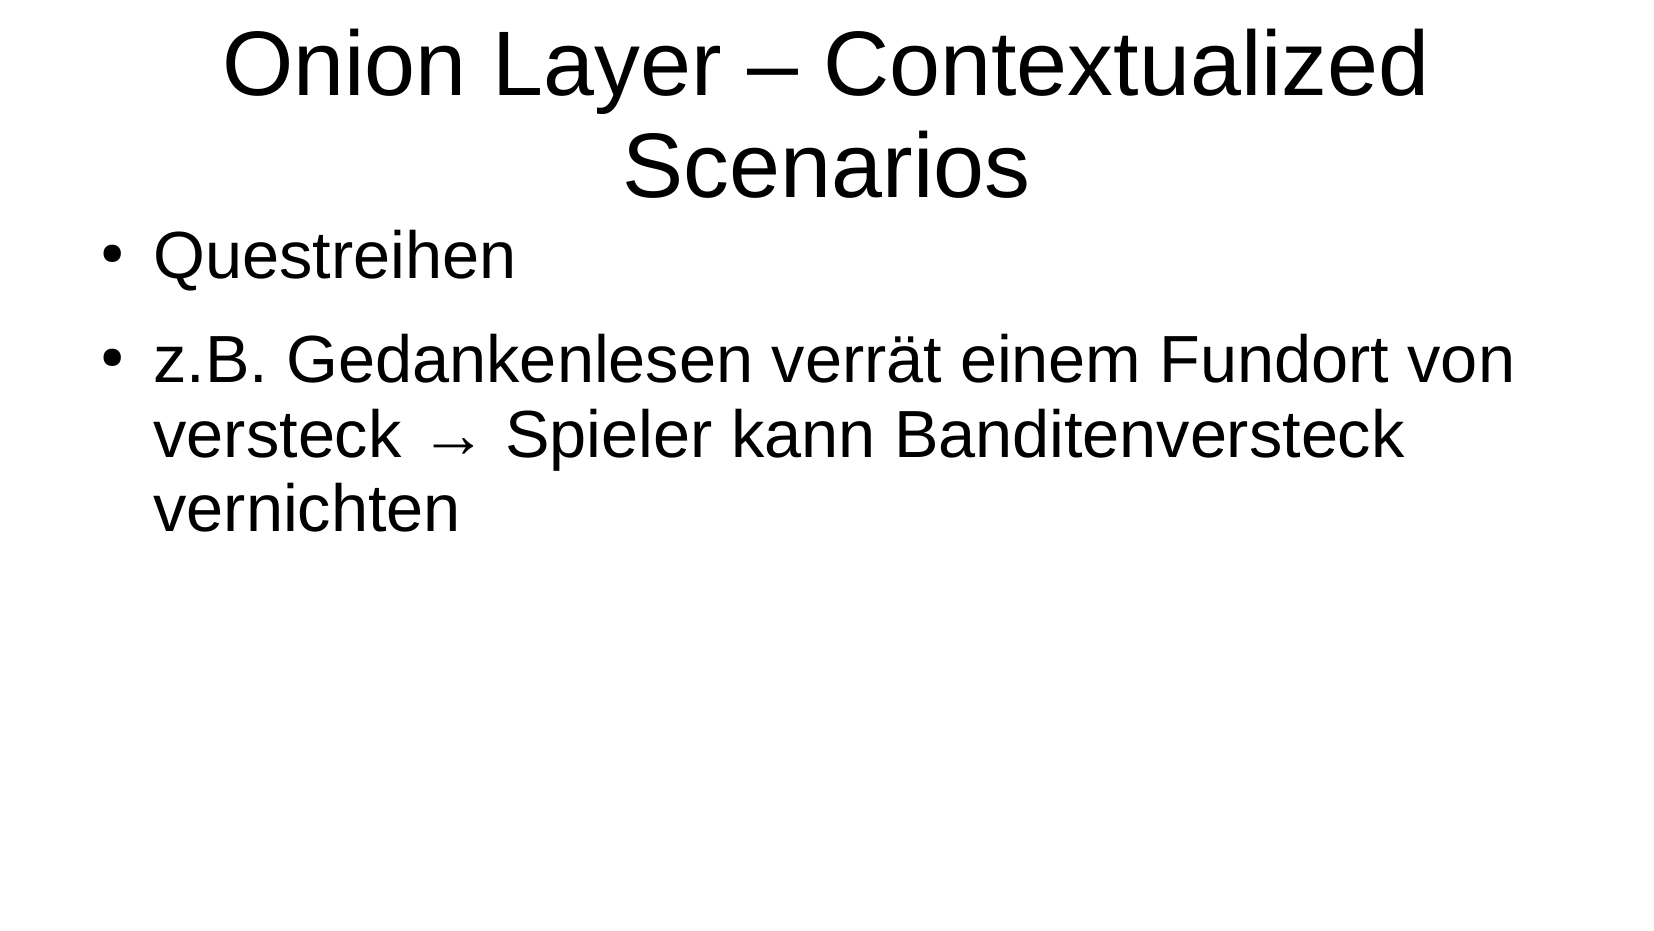

# Onion Layer – Contextualized Scenarios
Questreihen
z.B. Gedankenlesen verrät einem Fundort von versteck → Spieler kann Banditenversteck vernichten